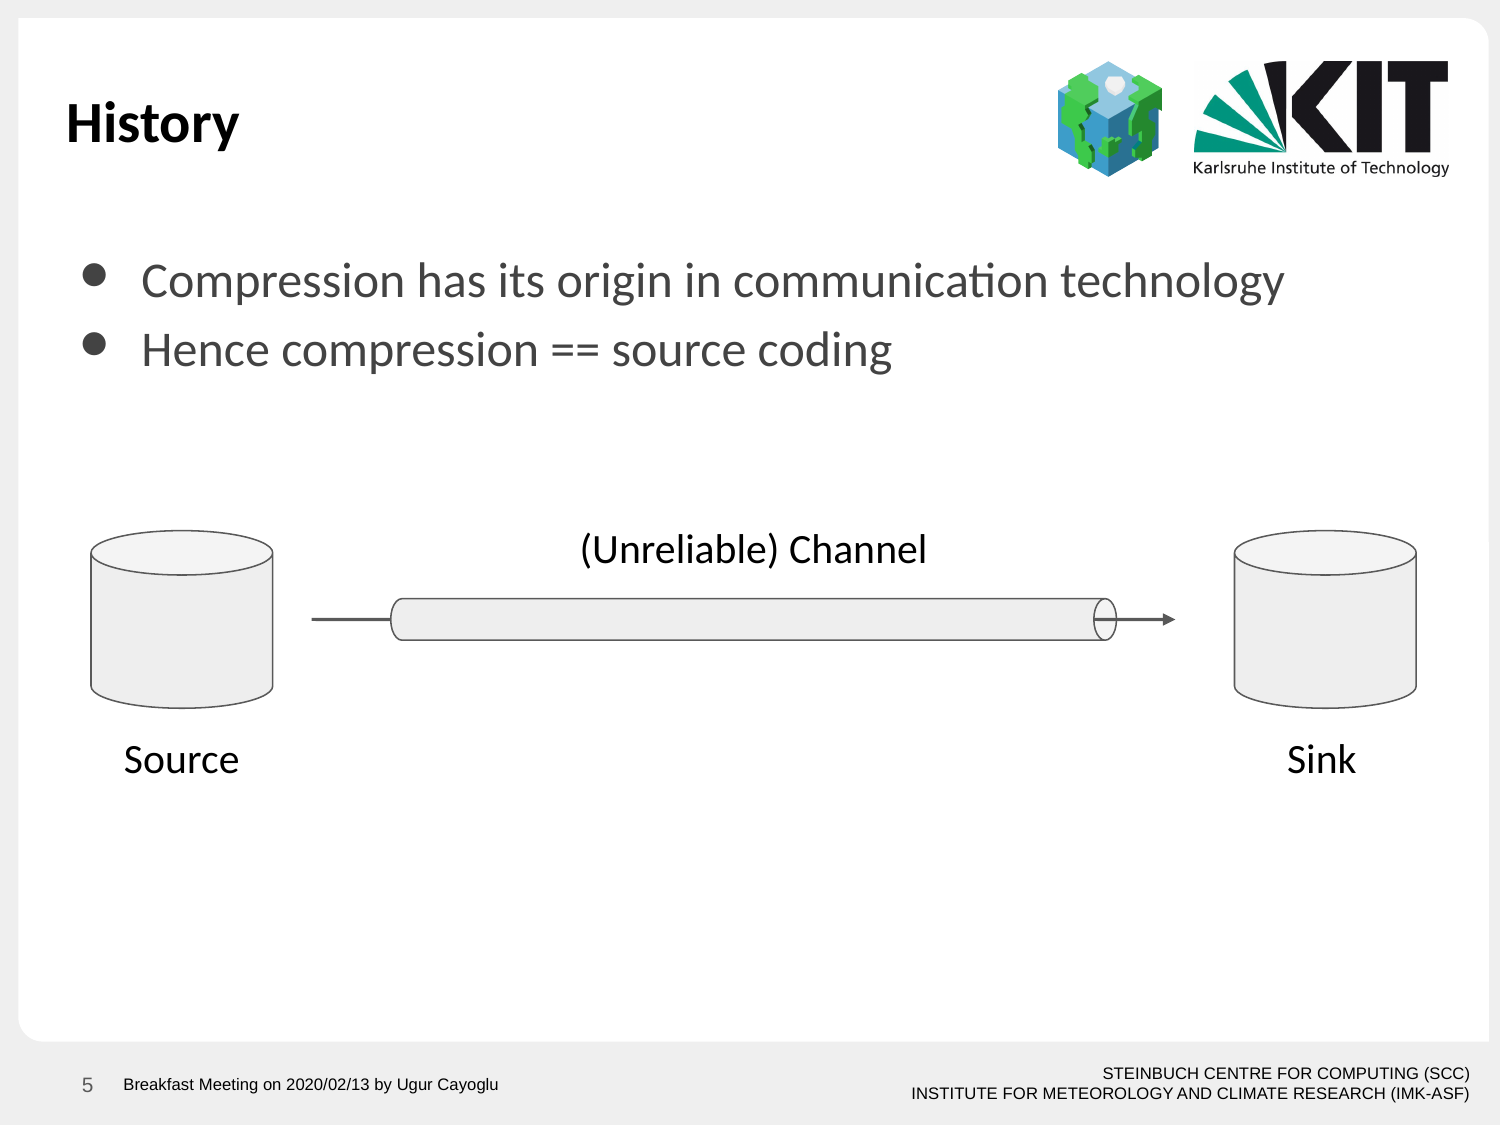

# History
Compression has its origin in communication technology
Hence compression == source coding
(Unreliable) Channel
Source
Sink
STEINBUCH CENTRE FOR COMPUTING (SCC)
INSTITUTE FOR METEOROLOGY AND CLIMATE RESEARCH (IMK-ASF)
Breakfast Meeting on 2020/02/13 by Ugur Cayoglu